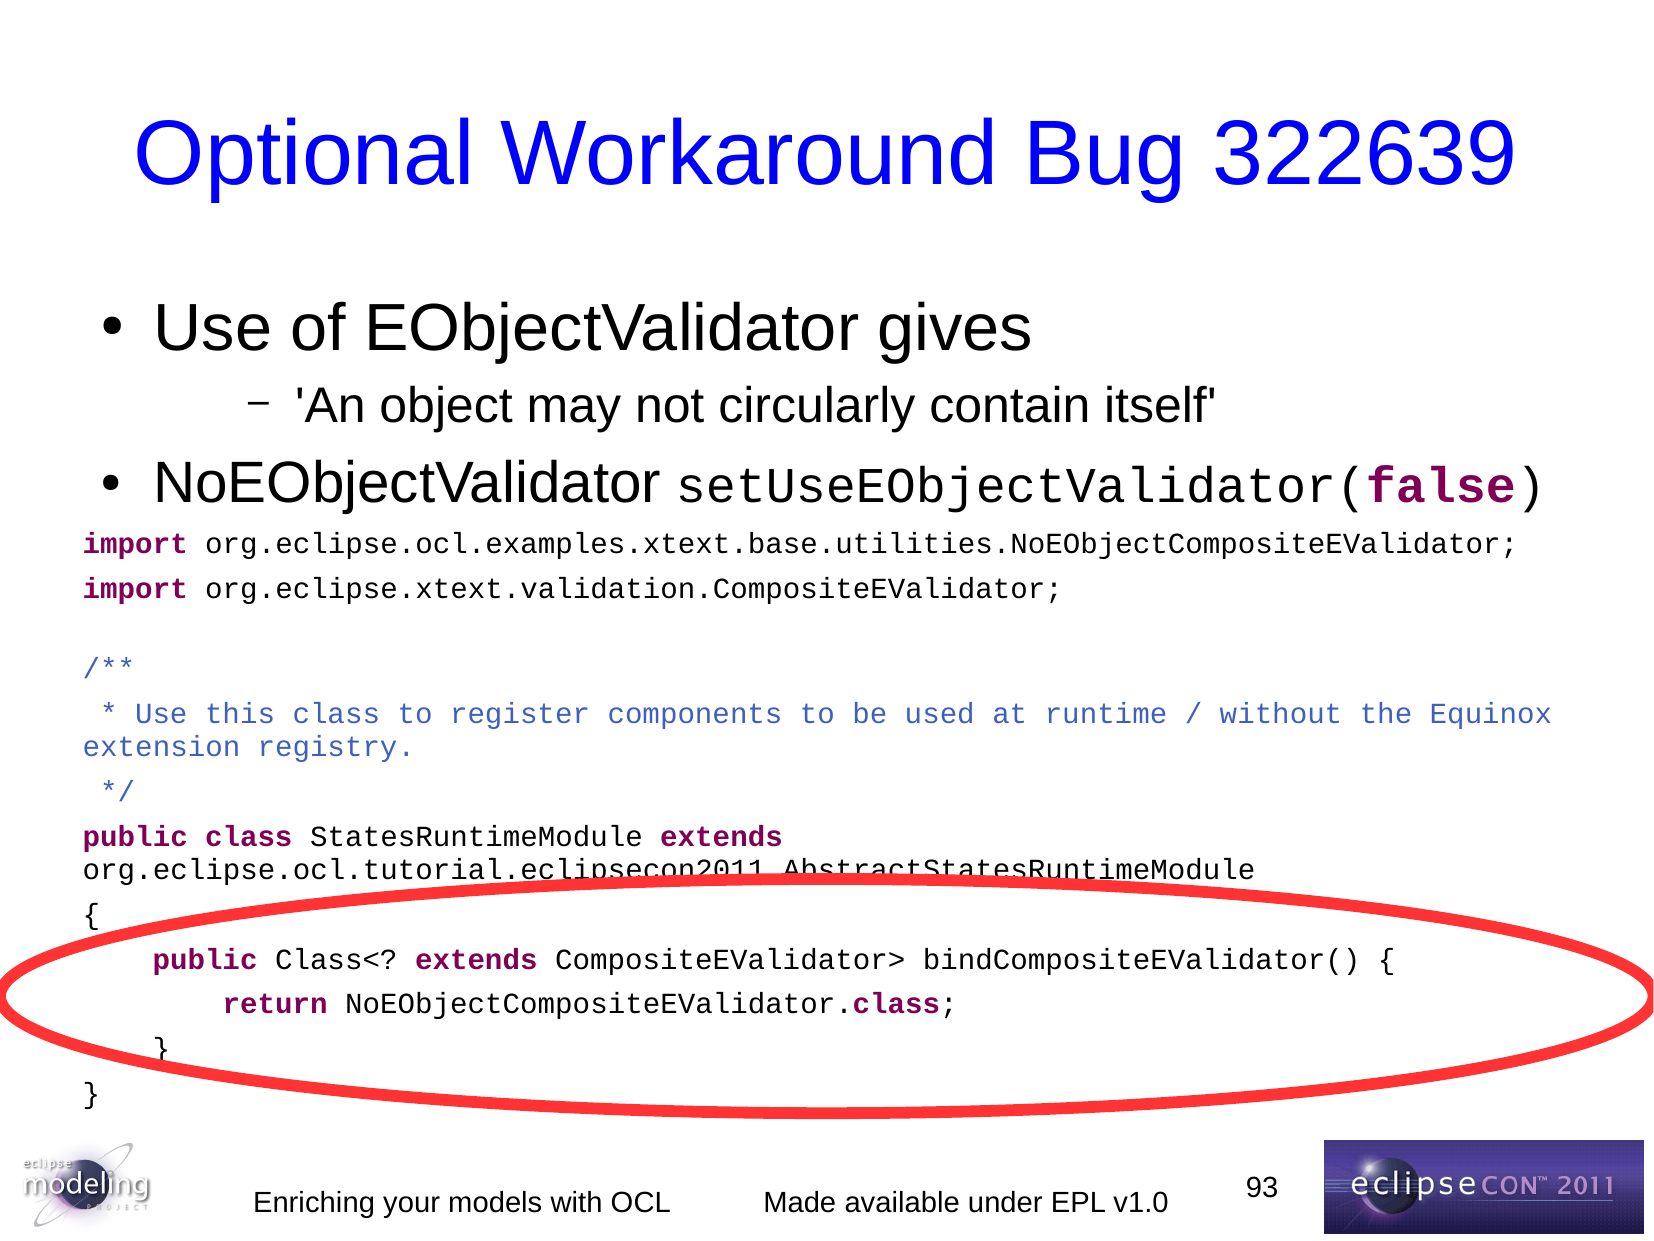

# Optional Workaround Bug 322639
Use of EObjectValidator gives
'An object may not circularly contain itself'
NoEObjectValidator setUseEObjectValidator(false)
import org.eclipse.ocl.examples.xtext.base.utilities.NoEObjectCompositeEValidator;
import org.eclipse.xtext.validation.CompositeEValidator;
/**
 * Use this class to register components to be used at runtime / without the Equinox extension registry.
 */
public class StatesRuntimeModule extends org.eclipse.ocl.tutorial.eclipsecon2011.AbstractStatesRuntimeModule
{
 public Class<? extends CompositeEValidator> bindCompositeEValidator() {
 return NoEObjectCompositeEValidator.class;
 }
}
93
Enriching your models with OCL